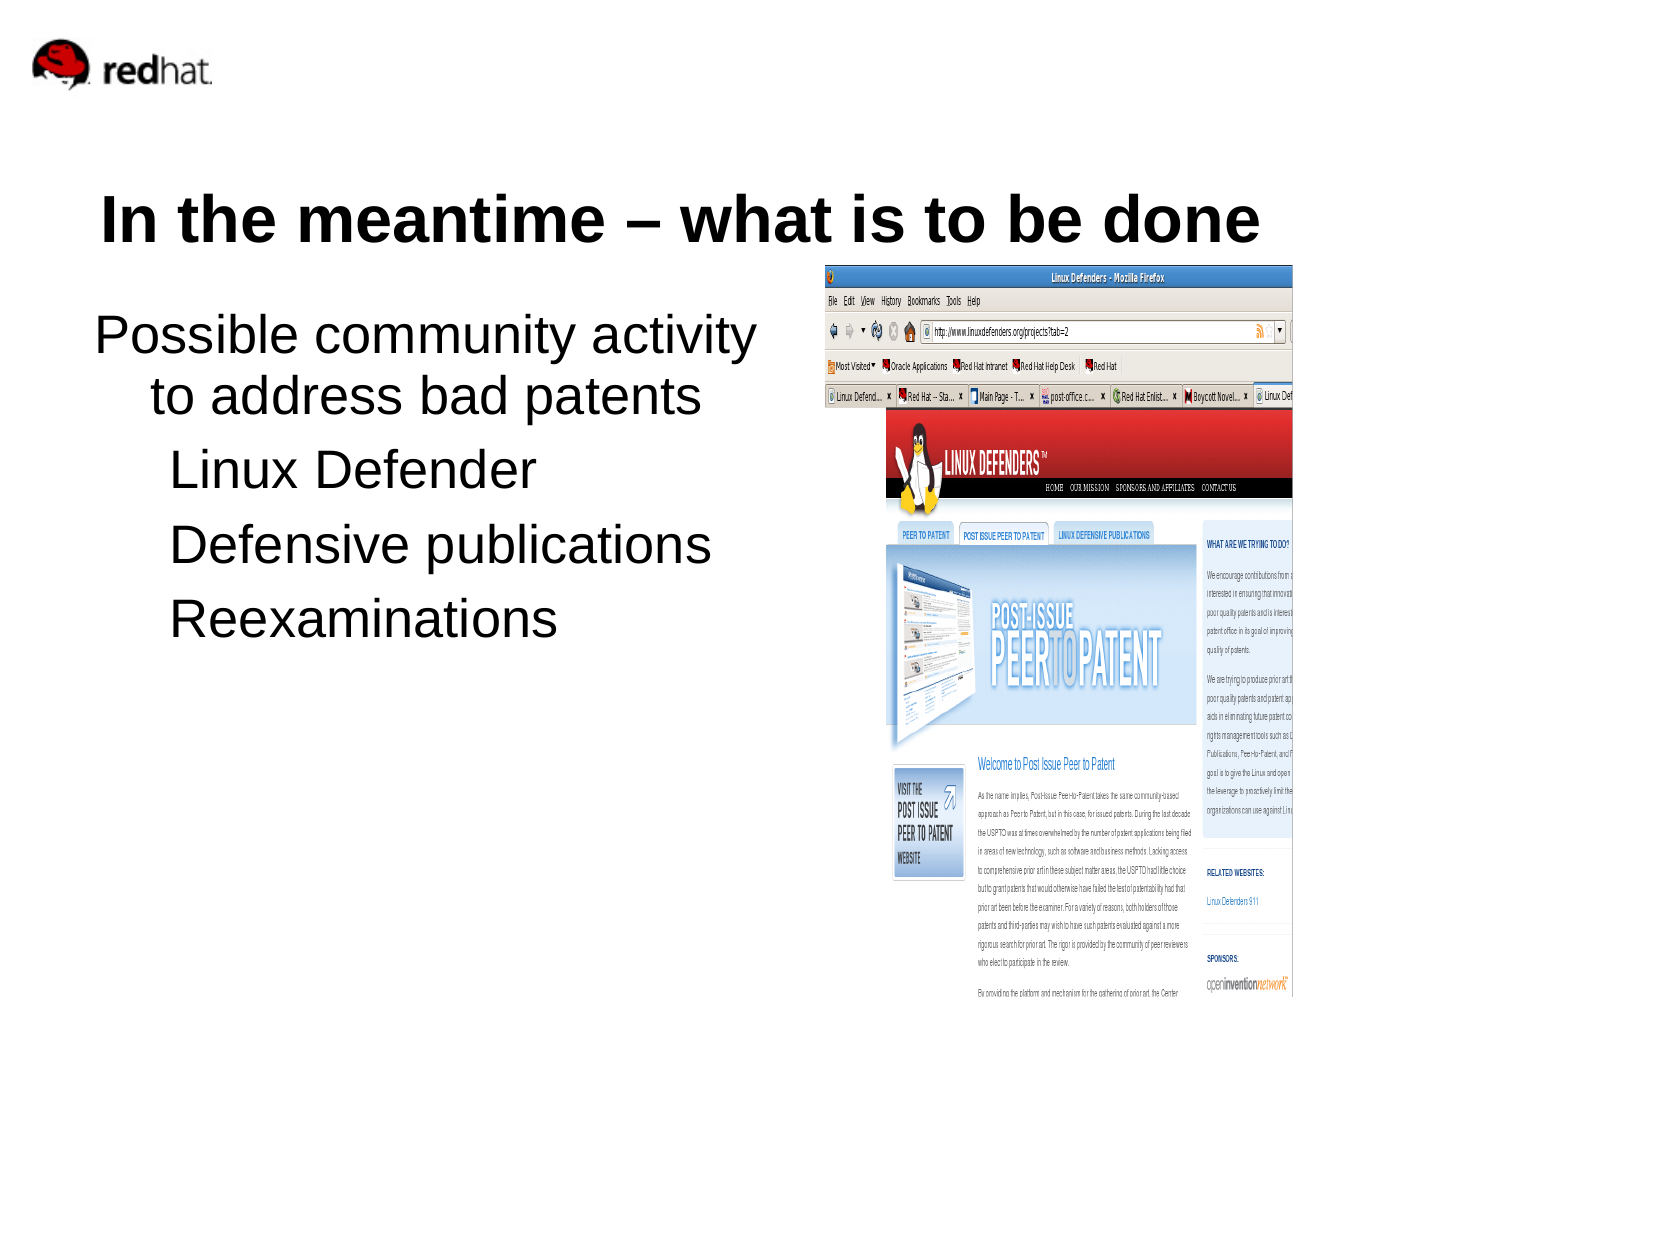

# In the meantime – what is to be done
Possible community activity to address bad patents
Linux Defender
Defensive publications
Reexaminations